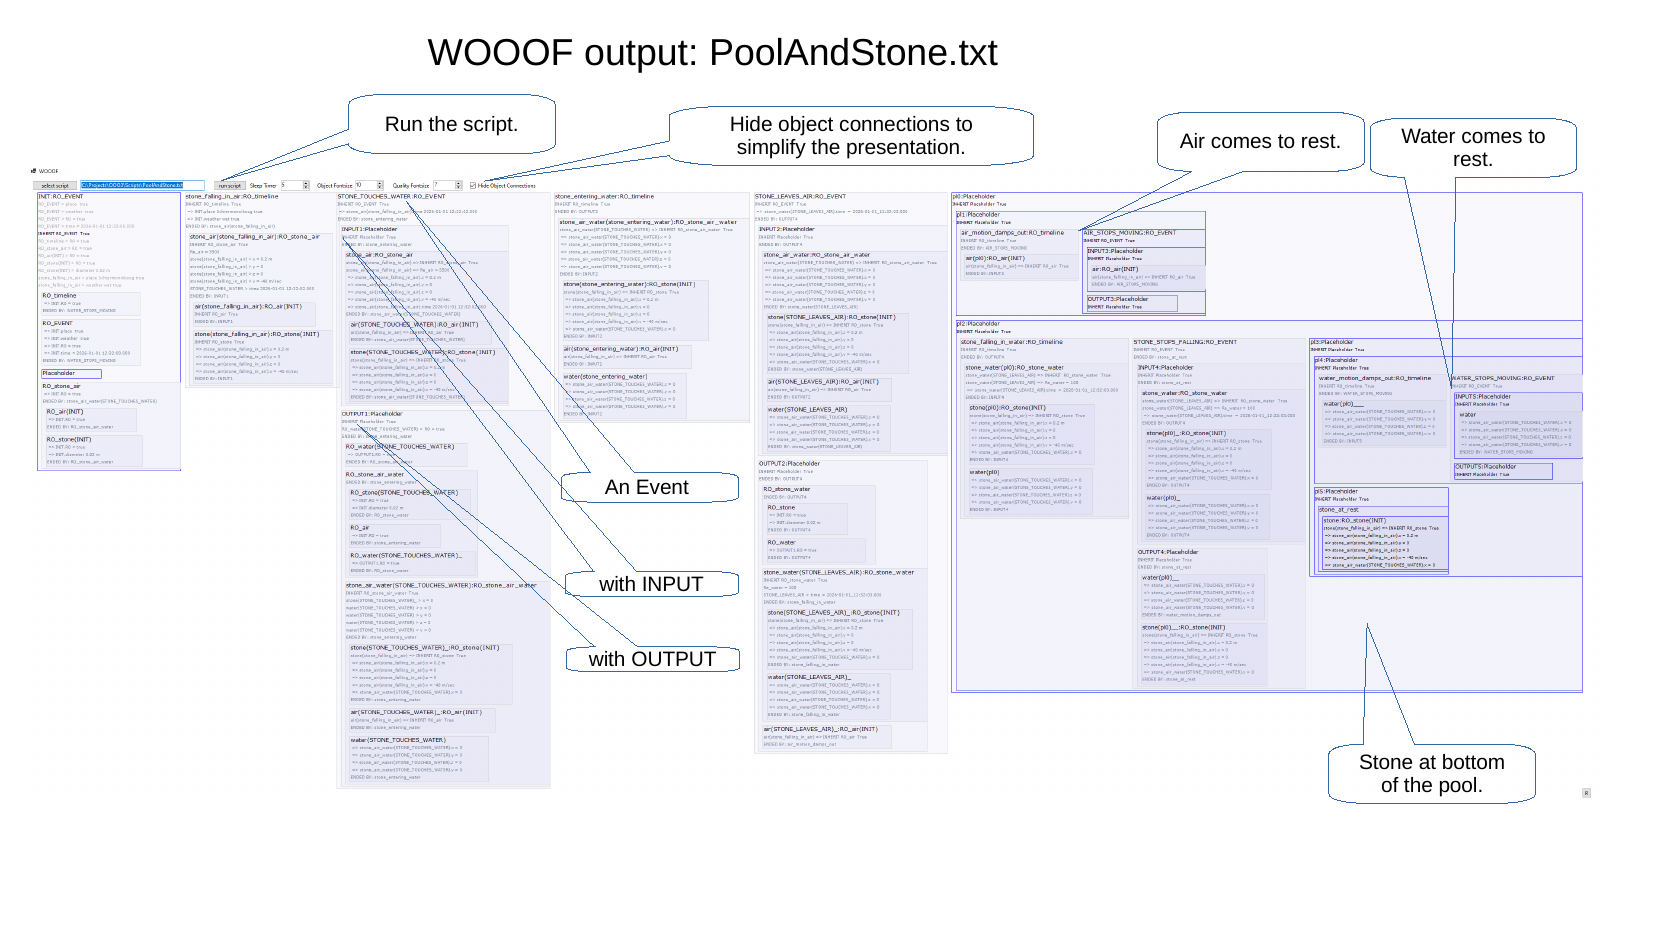

WOOOF output: PoolAndStone.txt
Run the script.
Hide object connections to simplify the presentation.
Air comes to rest.
Water comes to rest.
An Event
with INPUT
with OUTPUT
Stone at bottom of the pool.